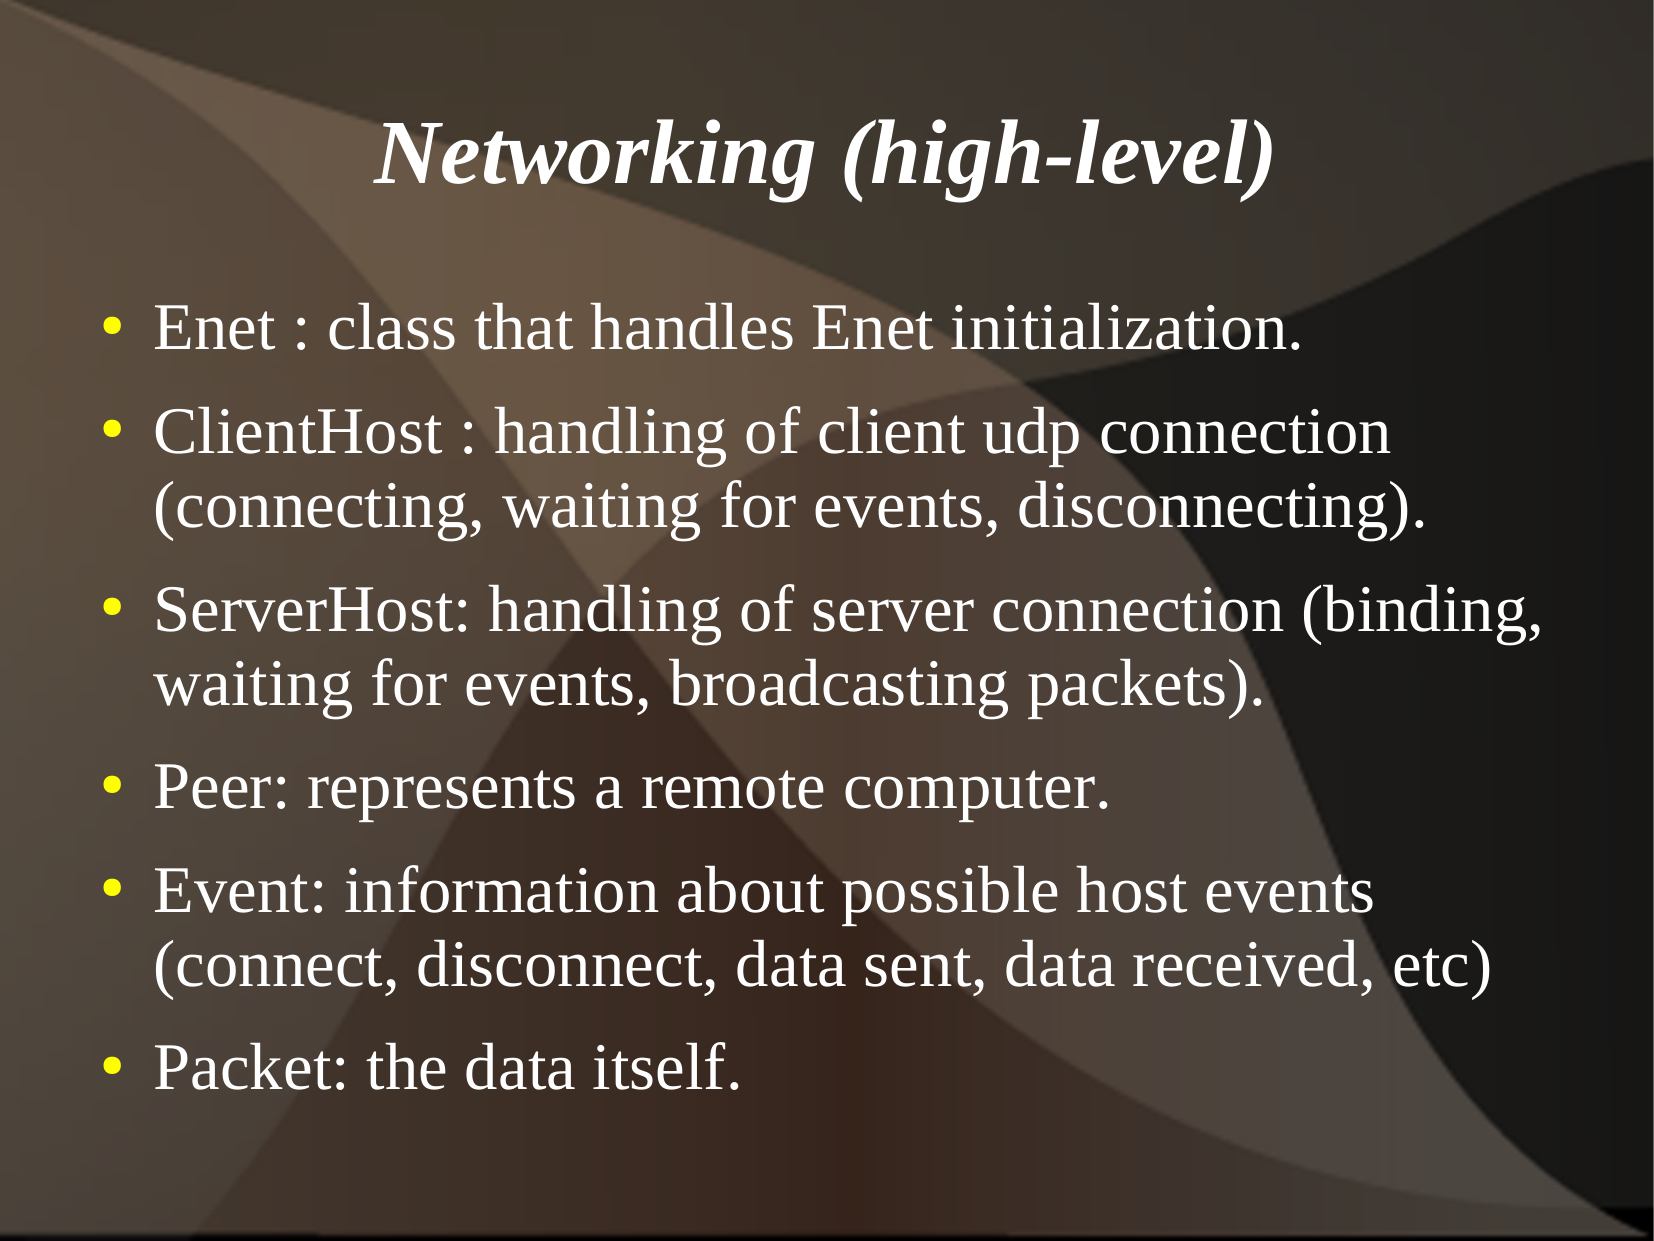

# Networking (high-level)
Enet : class that handles Enet initialization.
ClientHost : handling of client udp connection (connecting, waiting for events, disconnecting).
ServerHost: handling of server connection (binding, waiting for events, broadcasting packets).
Peer: represents a remote computer.
Event: information about possible host events (connect, disconnect, data sent, data received, etc)
Packet: the data itself.